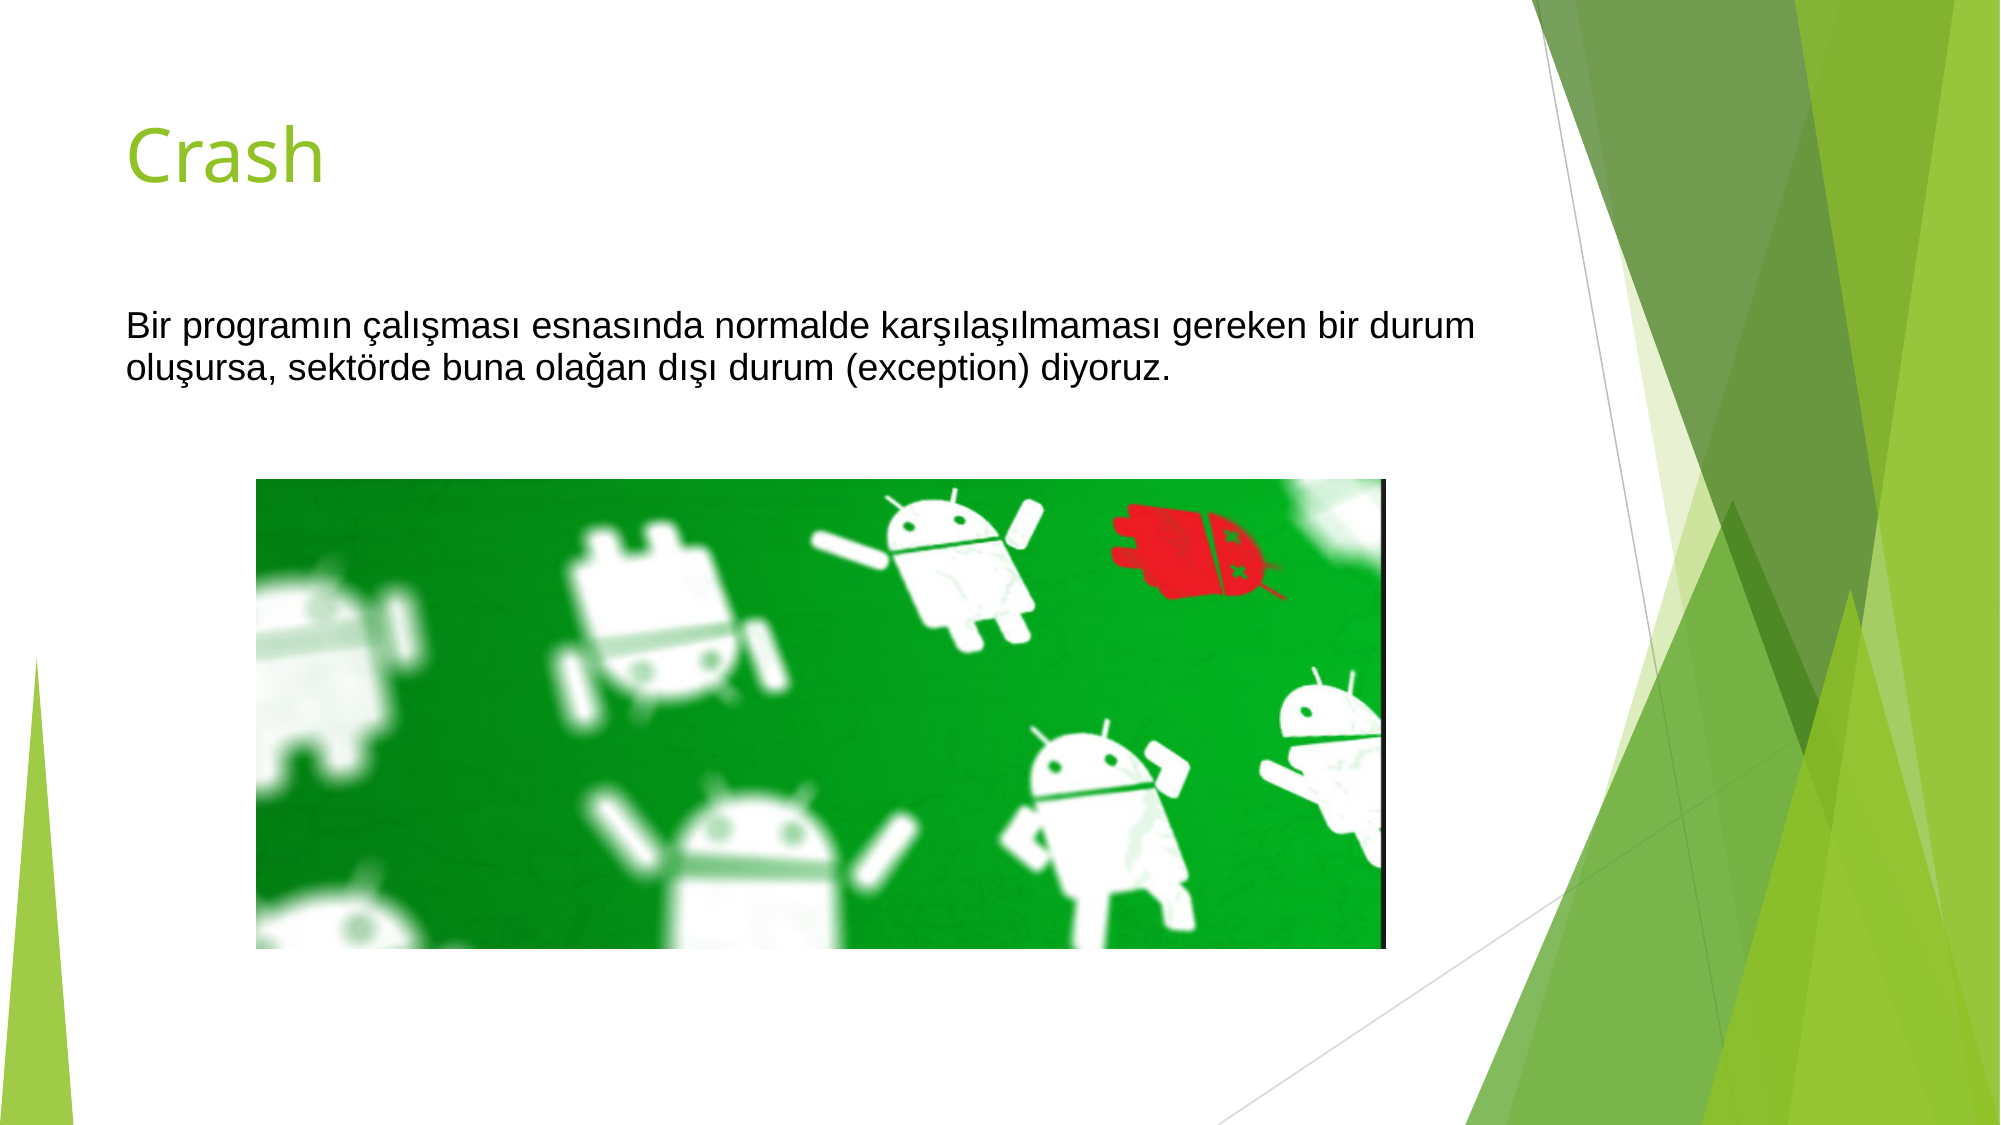

# Crash
Bir programın çalışması esnasında normalde karşılaşılmaması gereken bir durum oluşursa, sektörde buna olağan dışı durum (exception) diyoruz.